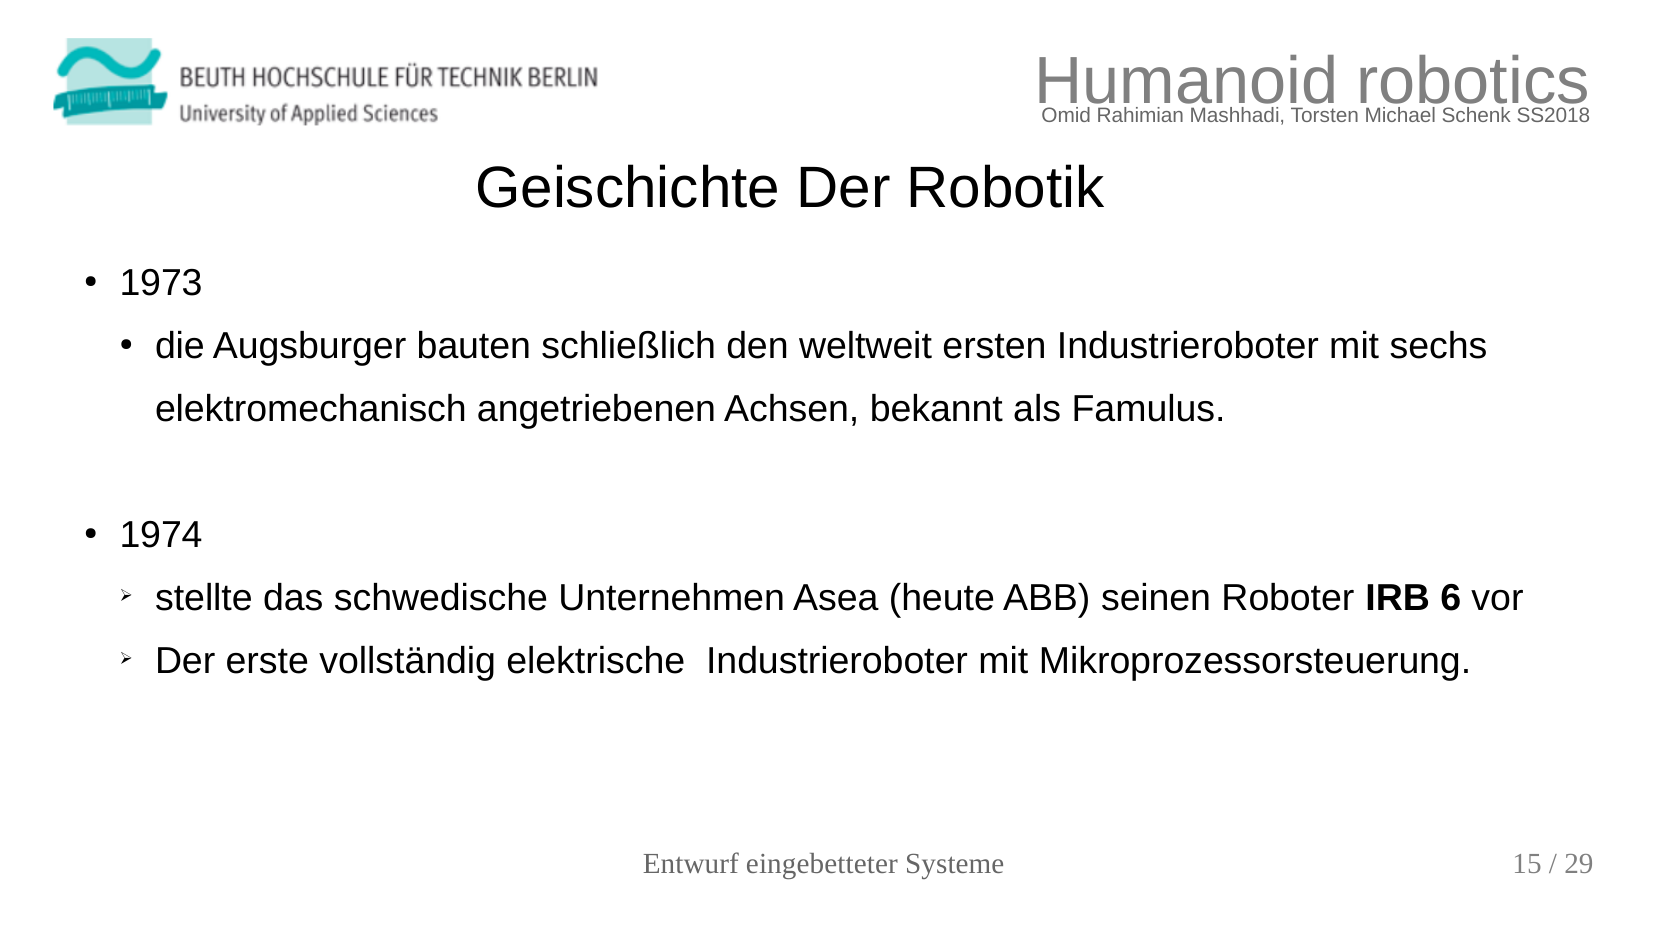

#
Humanoid robotics
Omid Rahimian Mashhadi, Torsten Michael Schenk SS2018
Geischichte Der Robotik
1973
die Augsburger bauten schließlich den weltweit ersten Industrieroboter mit sechs elektromechanisch angetriebenen Achsen, bekannt als Famulus.
1974
stellte das schwedische Unternehmen Asea (heute ABB) seinen Roboter IRB 6 vor
Der erste vollständig elektrische Industrieroboter mit Mikroprozessorsteuerung.
 / 29
Entwurf eingebetteter Systeme
15